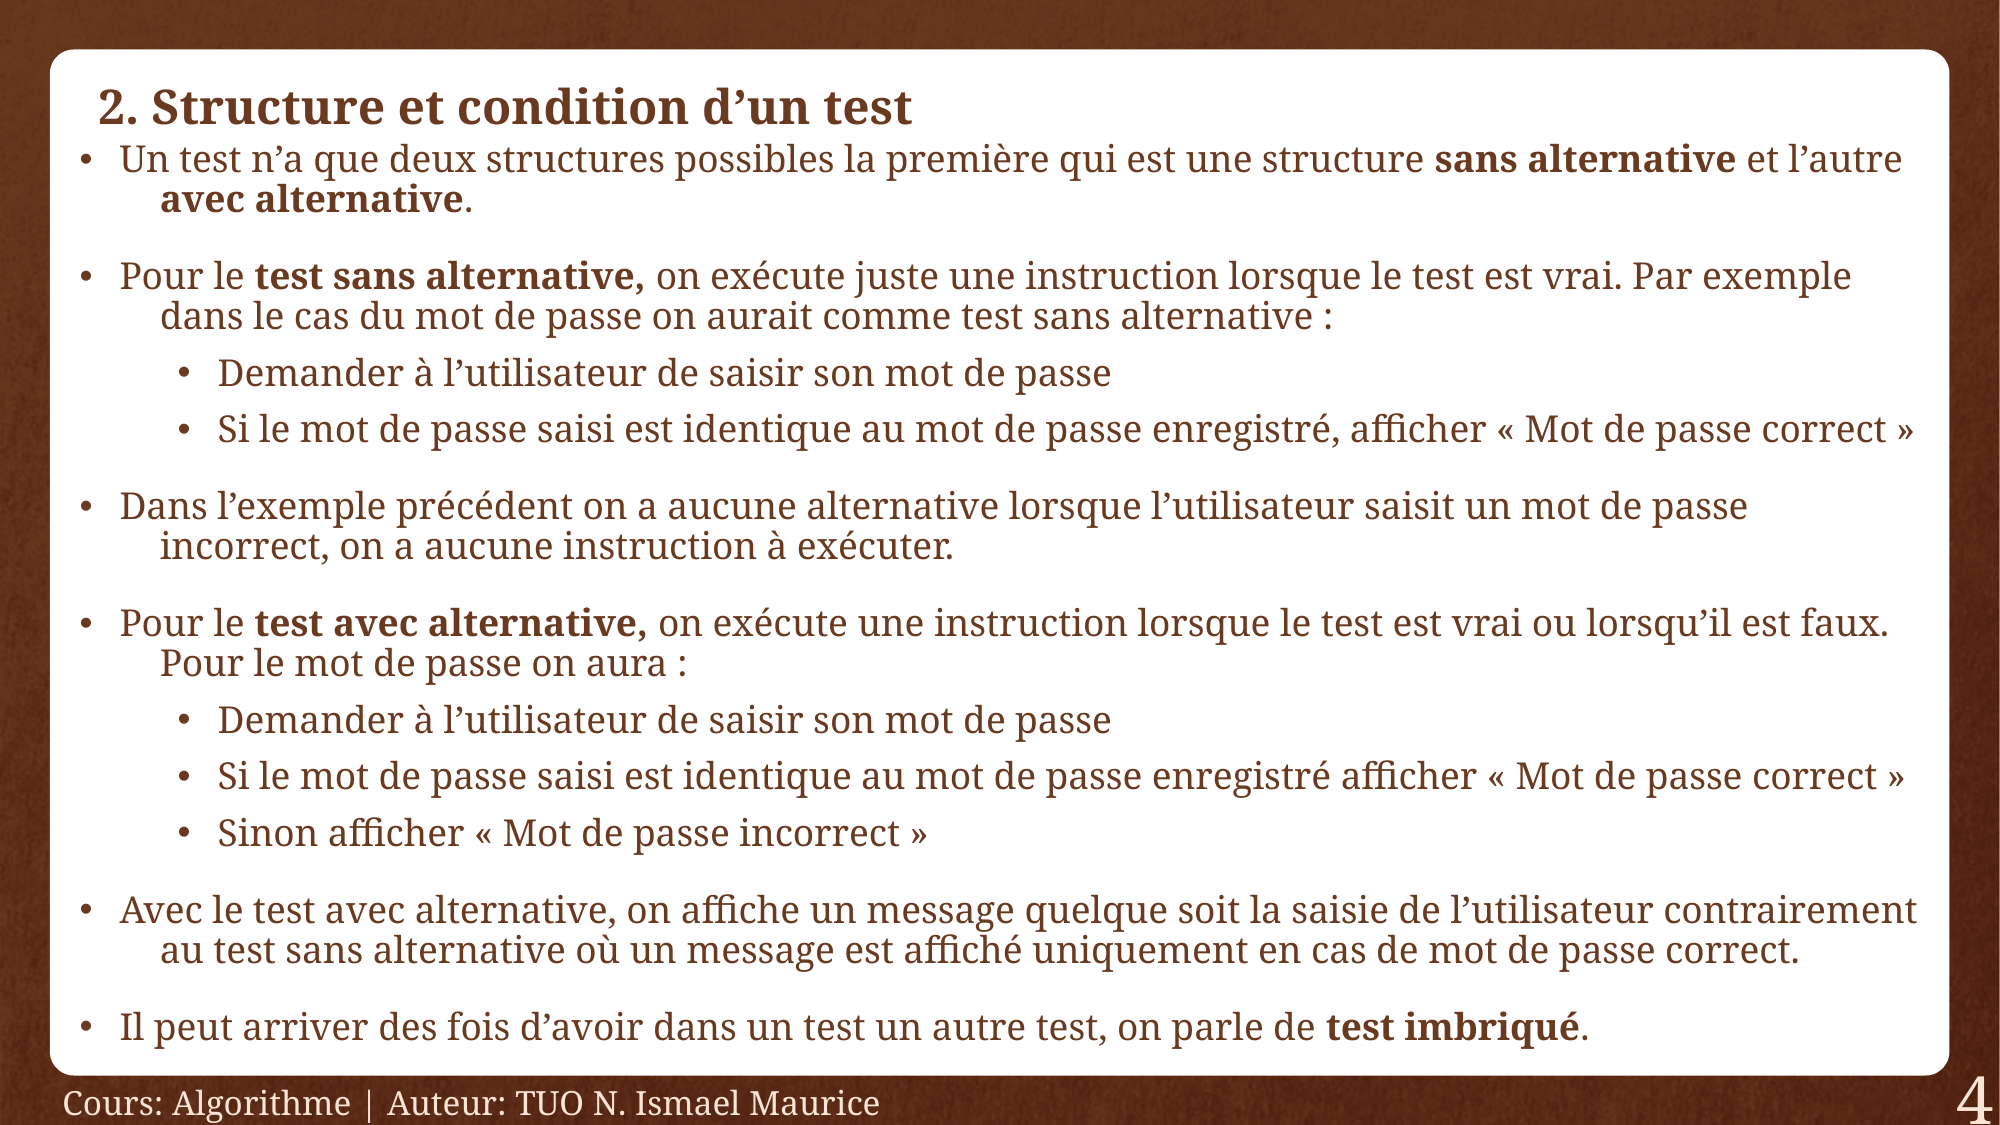

# 2. Structure et condition d’un test
Un test n’a que deux structures possibles la première qui est une structure sans alternative et l’autre avec alternative.
Pour le test sans alternative, on exécute juste une instruction lorsque le test est vrai. Par exemple dans le cas du mot de passe on aurait comme test sans alternative :
Demander à l’utilisateur de saisir son mot de passe
Si le mot de passe saisi est identique au mot de passe enregistré, afficher « Mot de passe correct »
Dans l’exemple précédent on a aucune alternative lorsque l’utilisateur saisit un mot de passe incorrect, on a aucune instruction à exécuter.
Pour le test avec alternative, on exécute une instruction lorsque le test est vrai ou lorsqu’il est faux. Pour le mot de passe on aura :
Demander à l’utilisateur de saisir son mot de passe
Si le mot de passe saisi est identique au mot de passe enregistré afficher « Mot de passe correct »
Sinon afficher « Mot de passe incorrect »
Avec le test avec alternative, on affiche un message quelque soit la saisie de l’utilisateur contrairement au test sans alternative où un message est affiché uniquement en cas de mot de passe correct.
Il peut arriver des fois d’avoir dans un test un autre test, on parle de test imbriqué.
Cours: Algorithme | Auteur: TUO N. Ismael Maurice